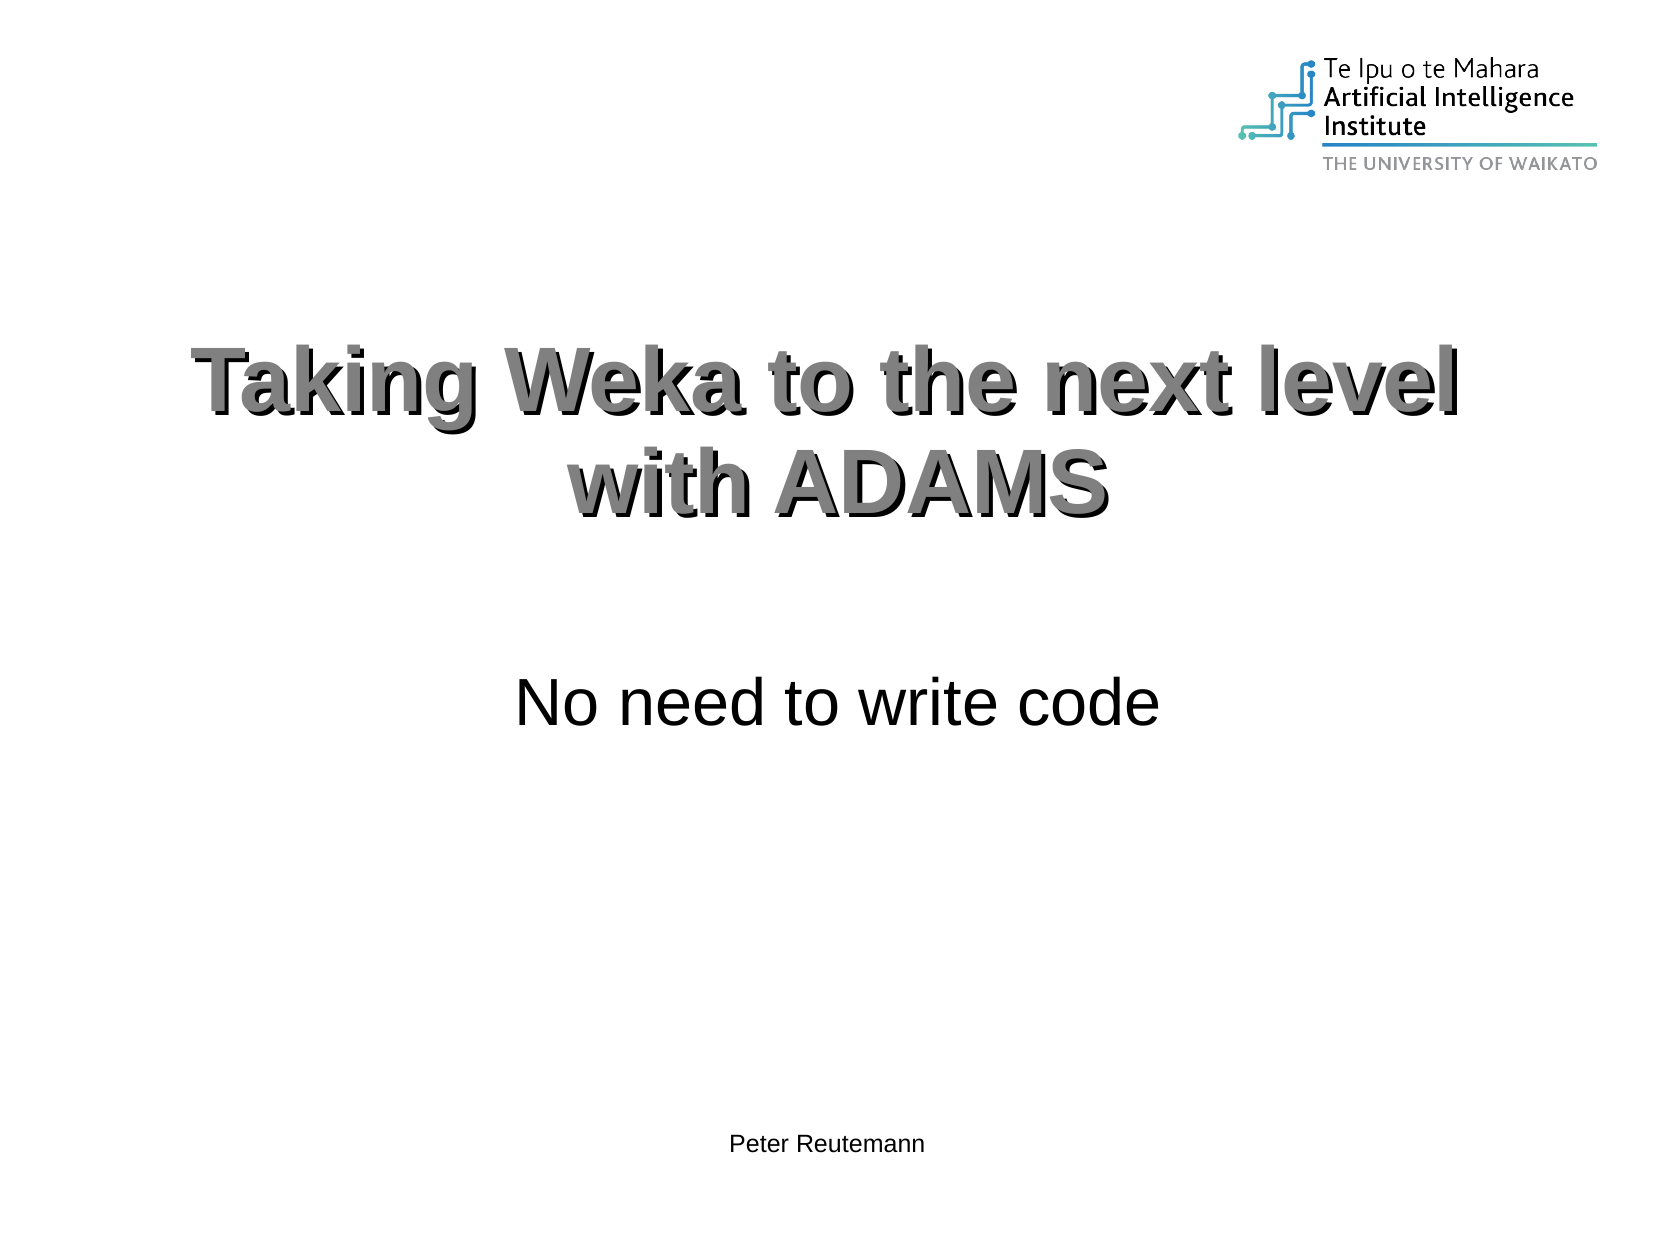

# Taking Weka to the next level with ADAMS
No need to write code
Peter Reutemann